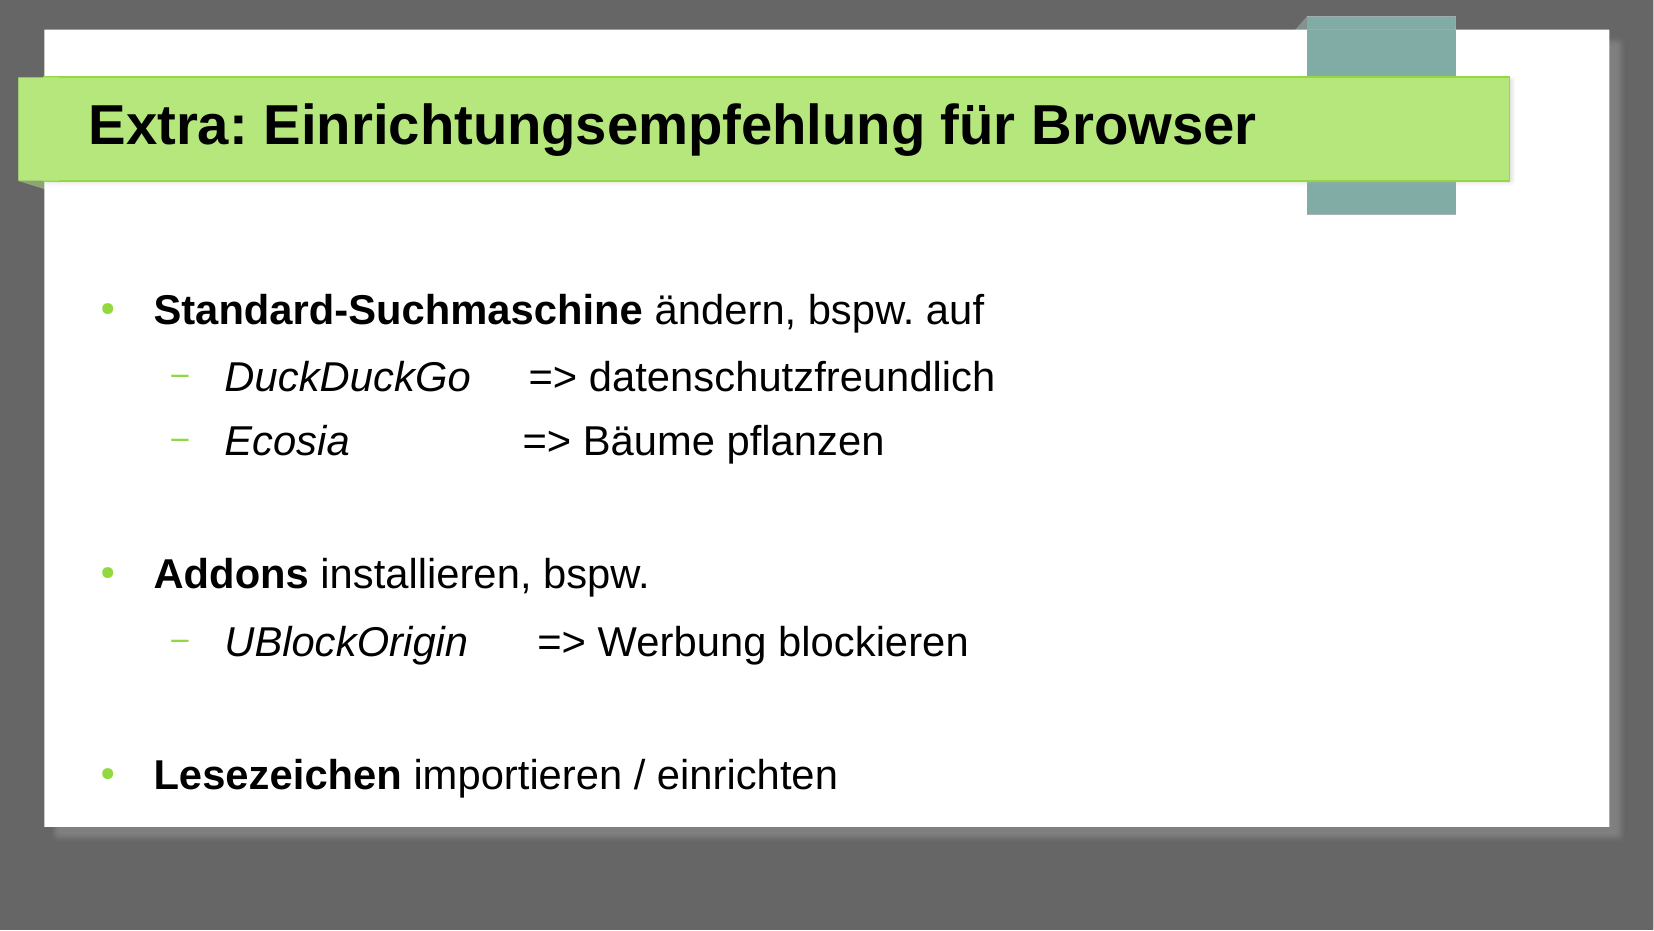

# Extra: Einrichtungsempfehlung für Browser
Standard-Suchmaschine ändern, bspw. auf
DuckDuckGo => datenschutzfreundlich
Ecosia => Bäume pflanzen
Addons installieren, bspw.
UBlockOrigin => Werbung blockieren
Lesezeichen importieren / einrichten